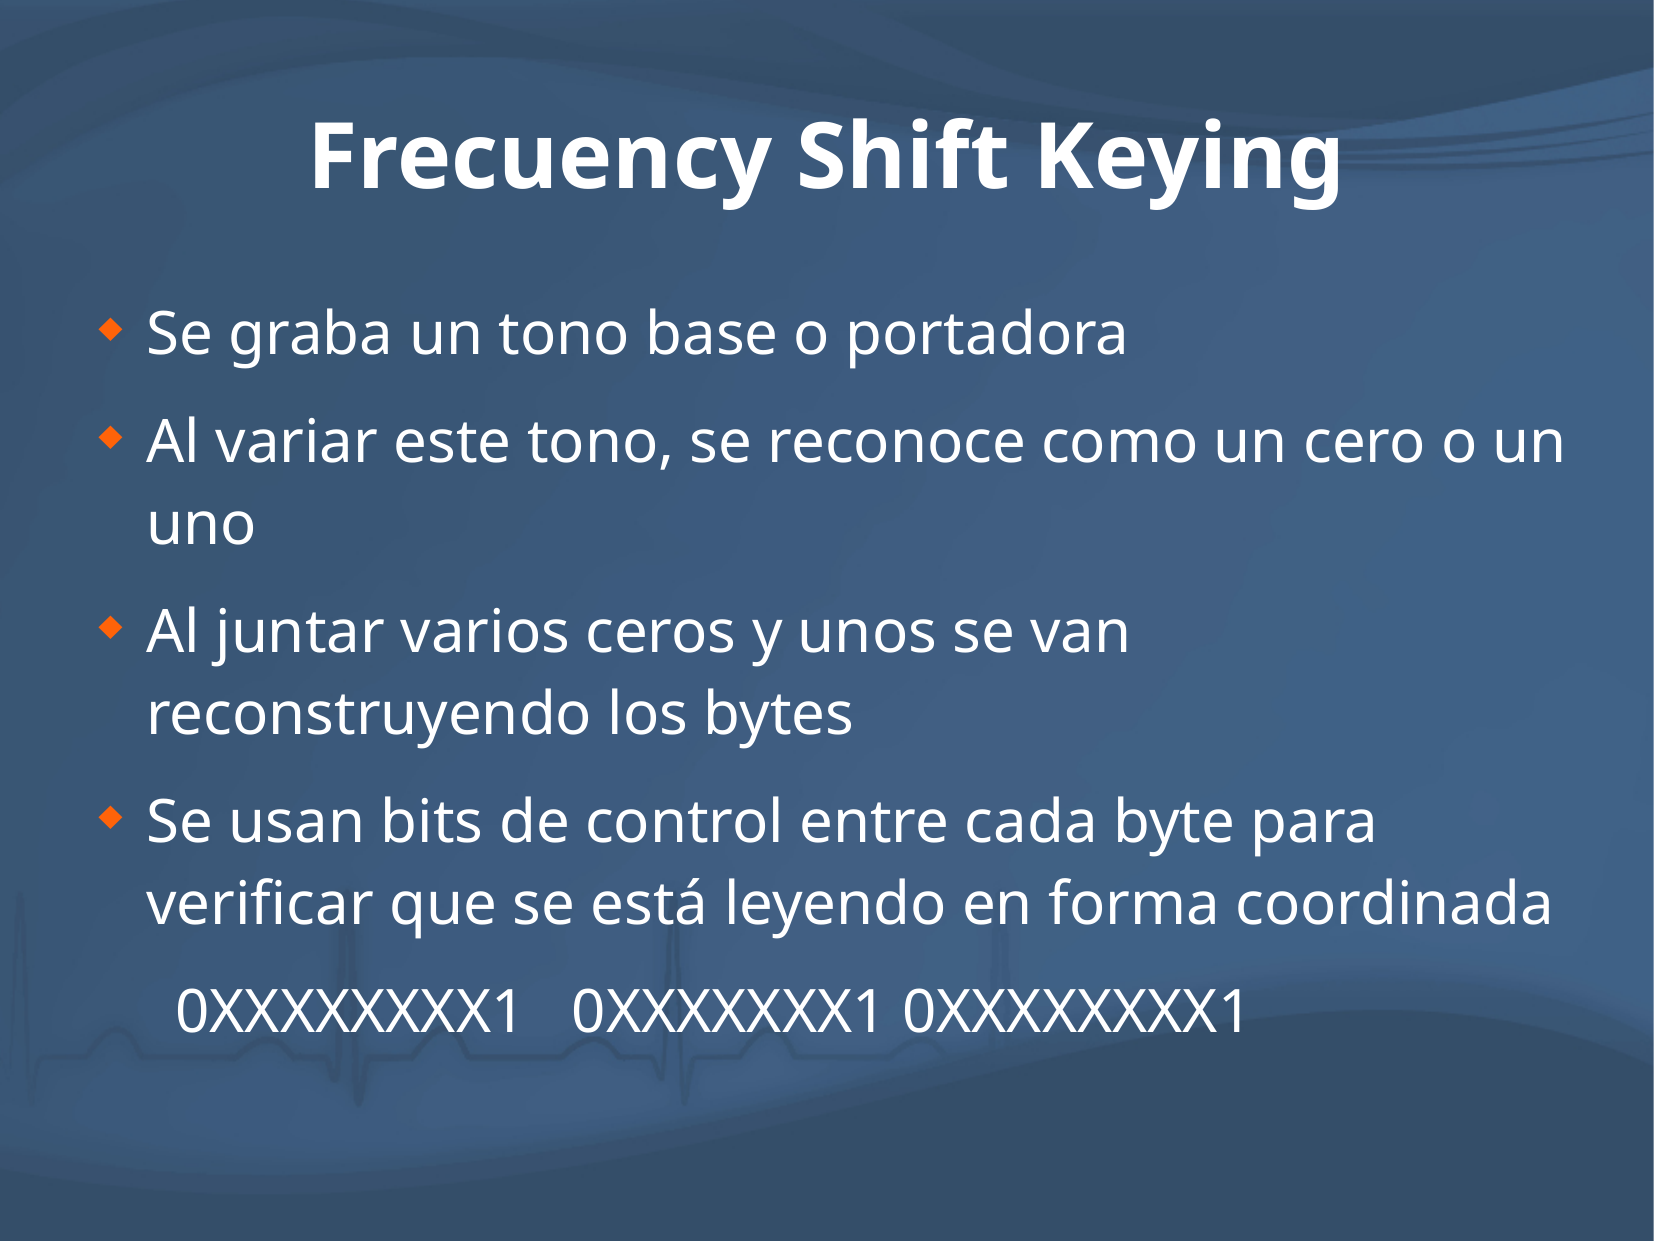

# Frecuency Shift Keying
Se graba un tono base o portadora
Al variar este tono, se reconoce como un cero o un uno
Al juntar varios ceros y unos se van reconstruyendo los bytes
Se usan bits de control entre cada byte para verificar que se está leyendo en forma coordinada
 0XXXXXXXX1 0XXXXXXX1 0XXXXXXXX1